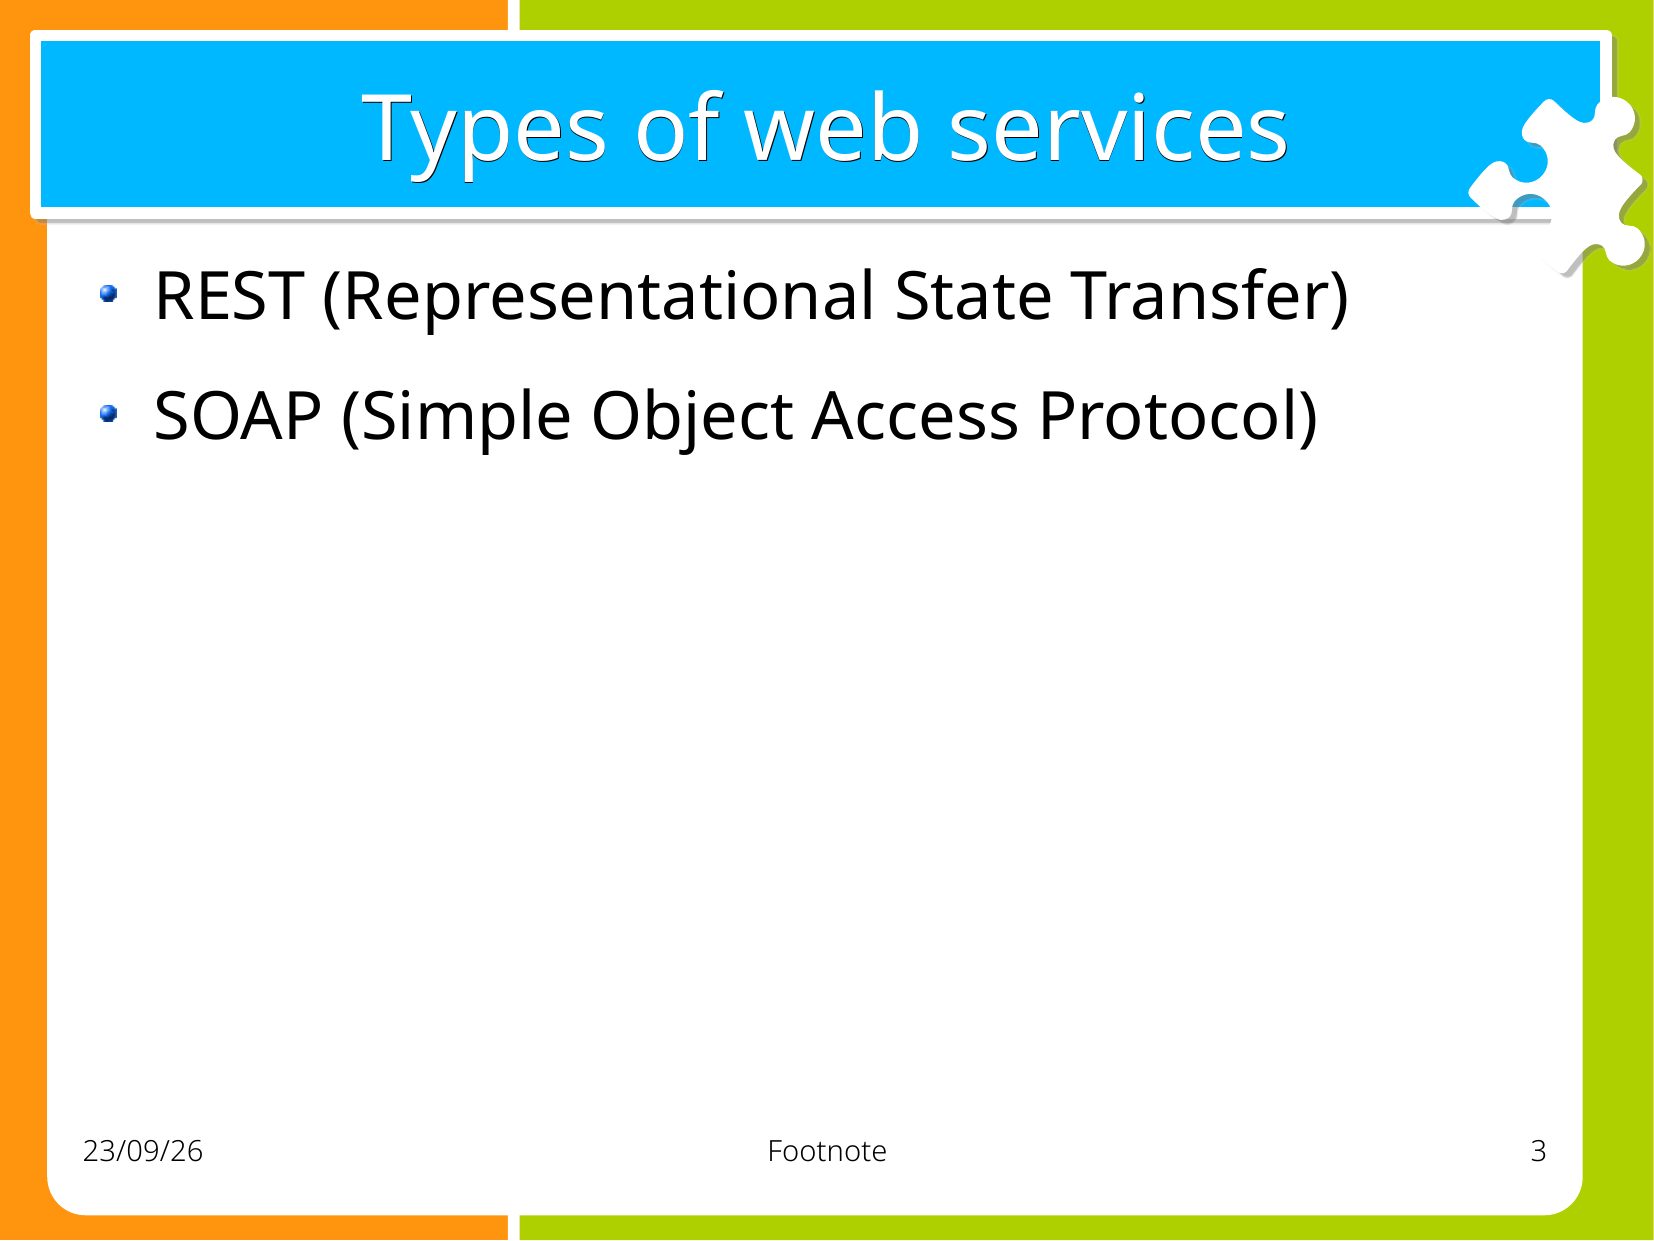

# Types of web services
REST (Representational State Transfer)
SOAP (Simple Object Access Protocol)
Footnote
3